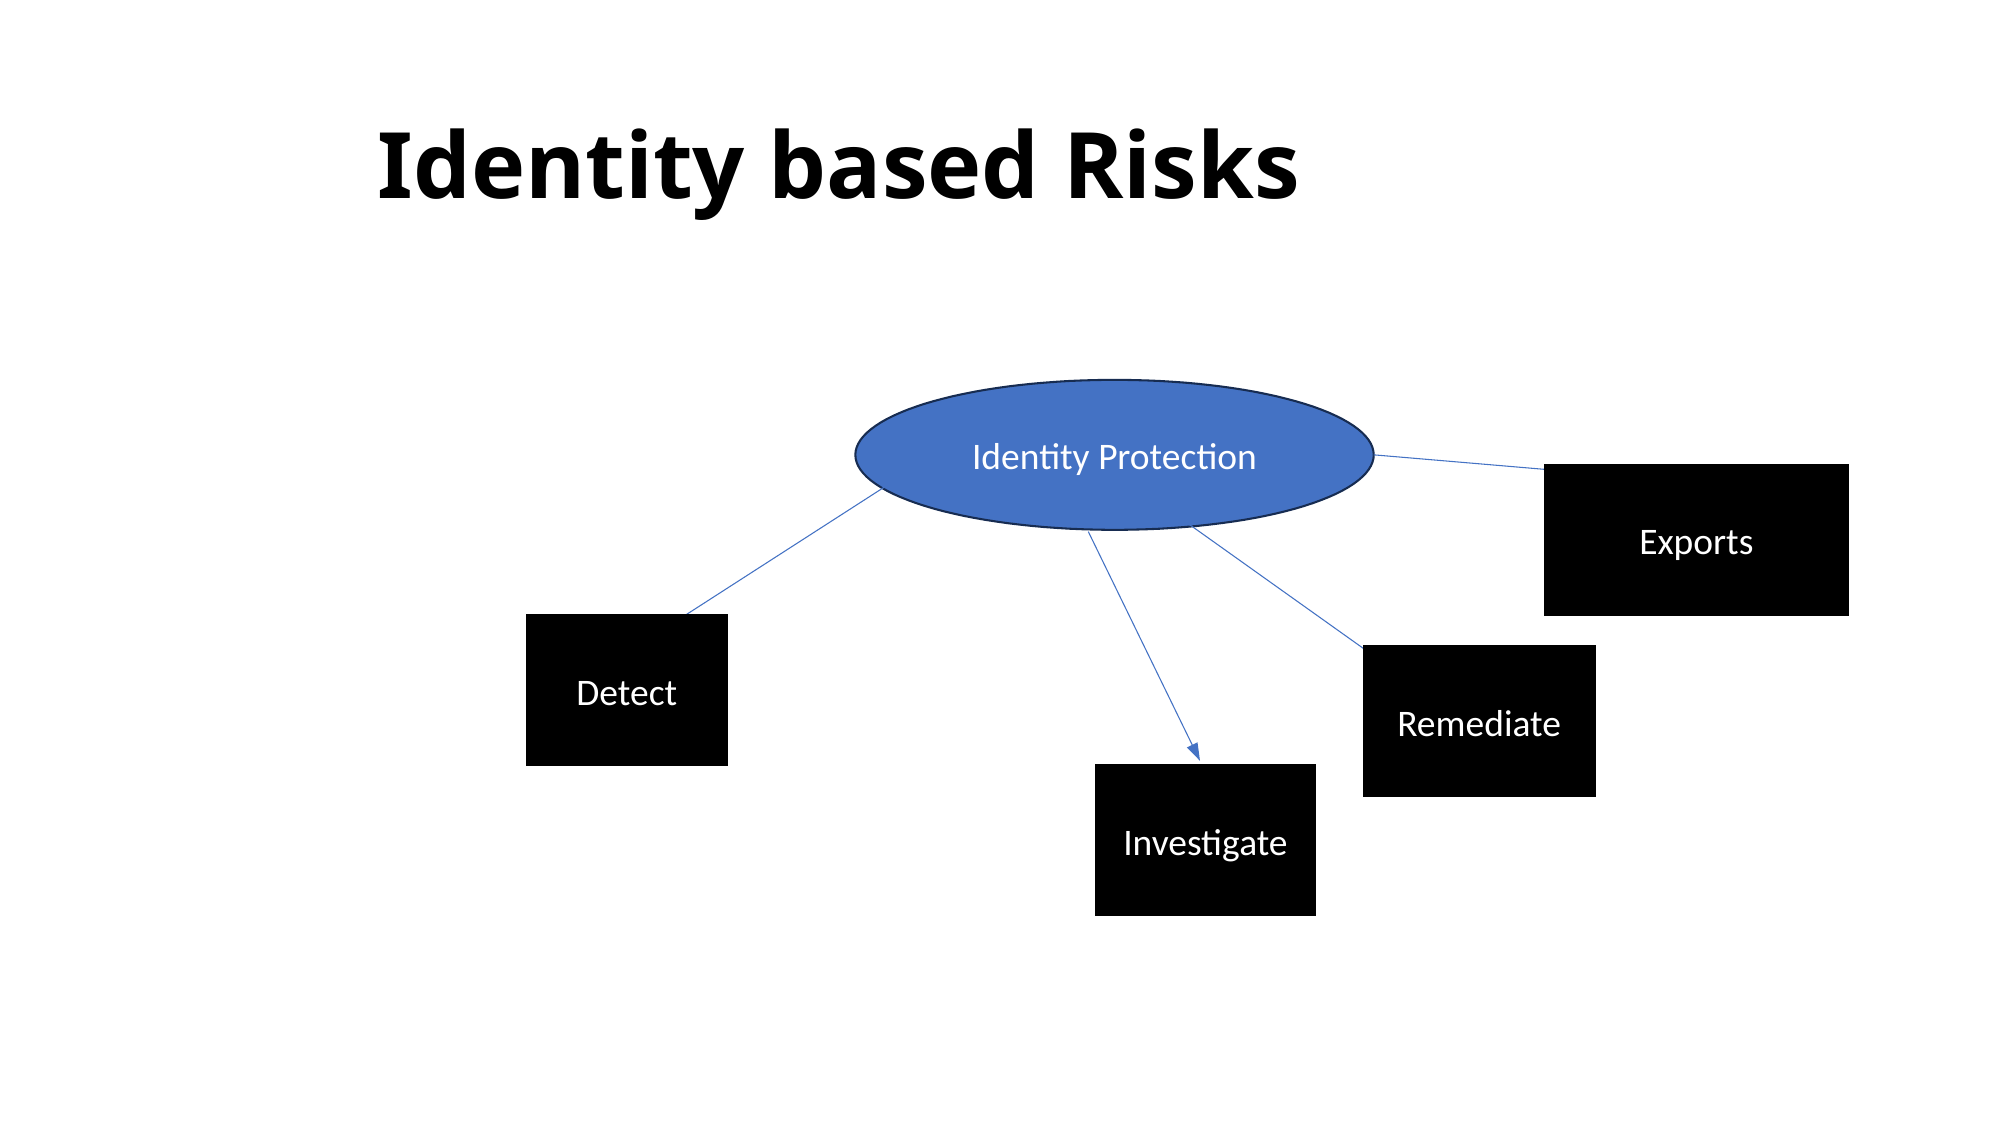

# Identity based Risks
Identity Protection
Exports
Detect
Remediate
Investigate